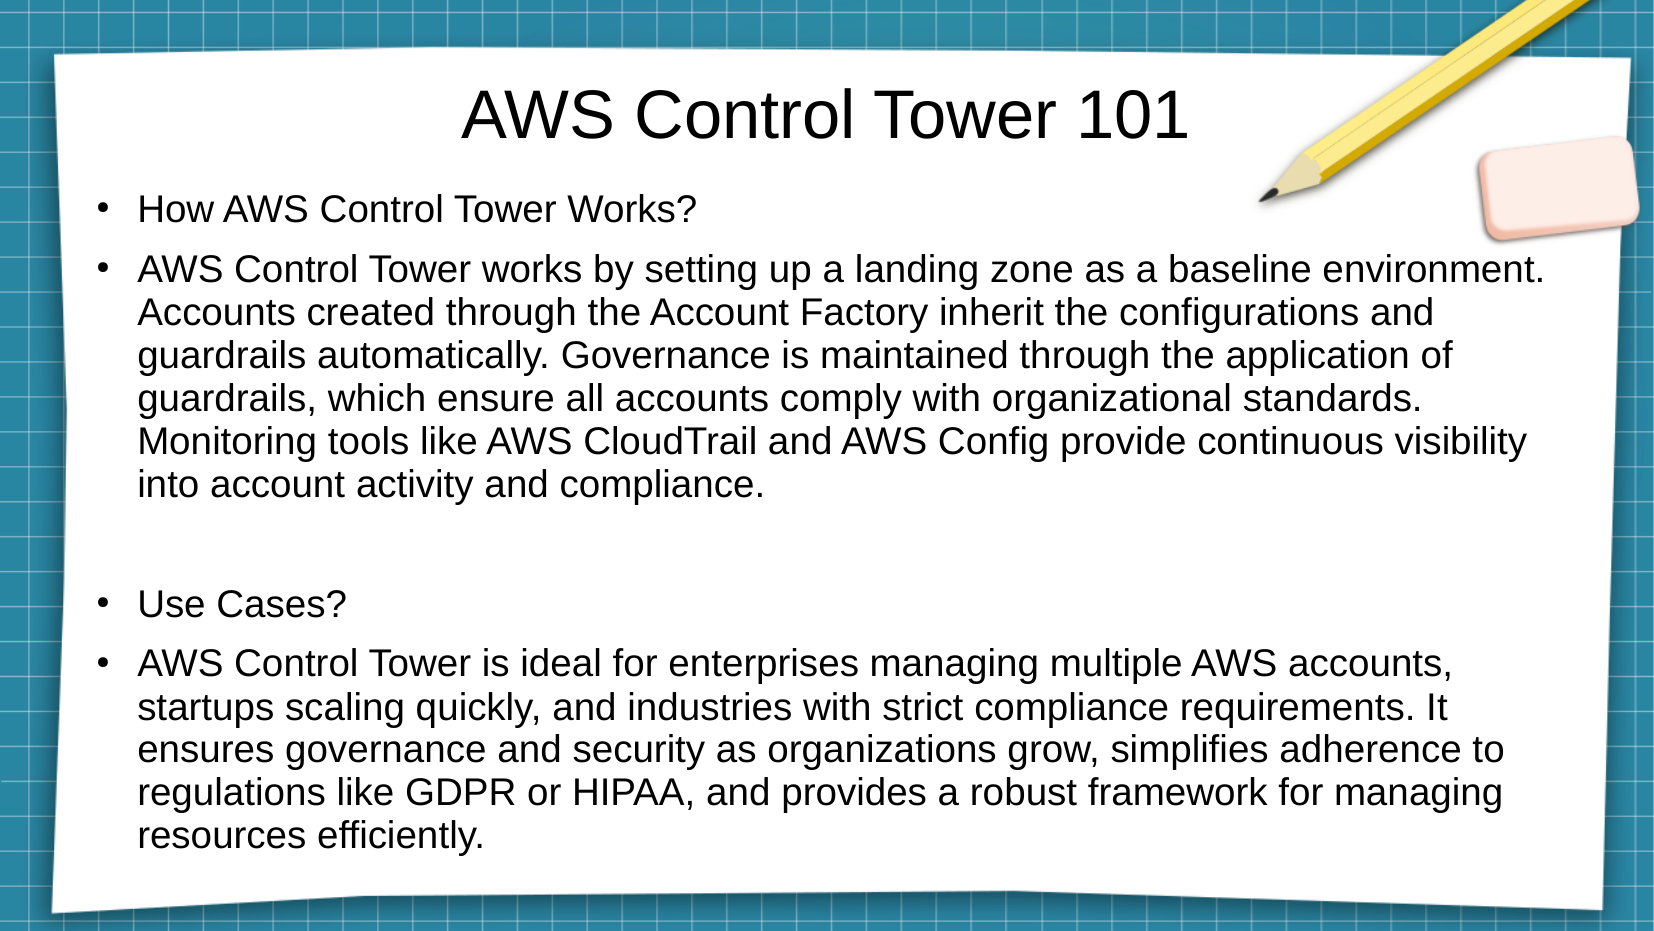

# AWS Control Tower 101
How AWS Control Tower Works?
AWS Control Tower works by setting up a landing zone as a baseline environment. Accounts created through the Account Factory inherit the configurations and guardrails automatically. Governance is maintained through the application of guardrails, which ensure all accounts comply with organizational standards. Monitoring tools like AWS CloudTrail and AWS Config provide continuous visibility into account activity and compliance.
Use Cases?
AWS Control Tower is ideal for enterprises managing multiple AWS accounts, startups scaling quickly, and industries with strict compliance requirements. It ensures governance and security as organizations grow, simplifies adherence to regulations like GDPR or HIPAA, and provides a robust framework for managing resources efficiently.